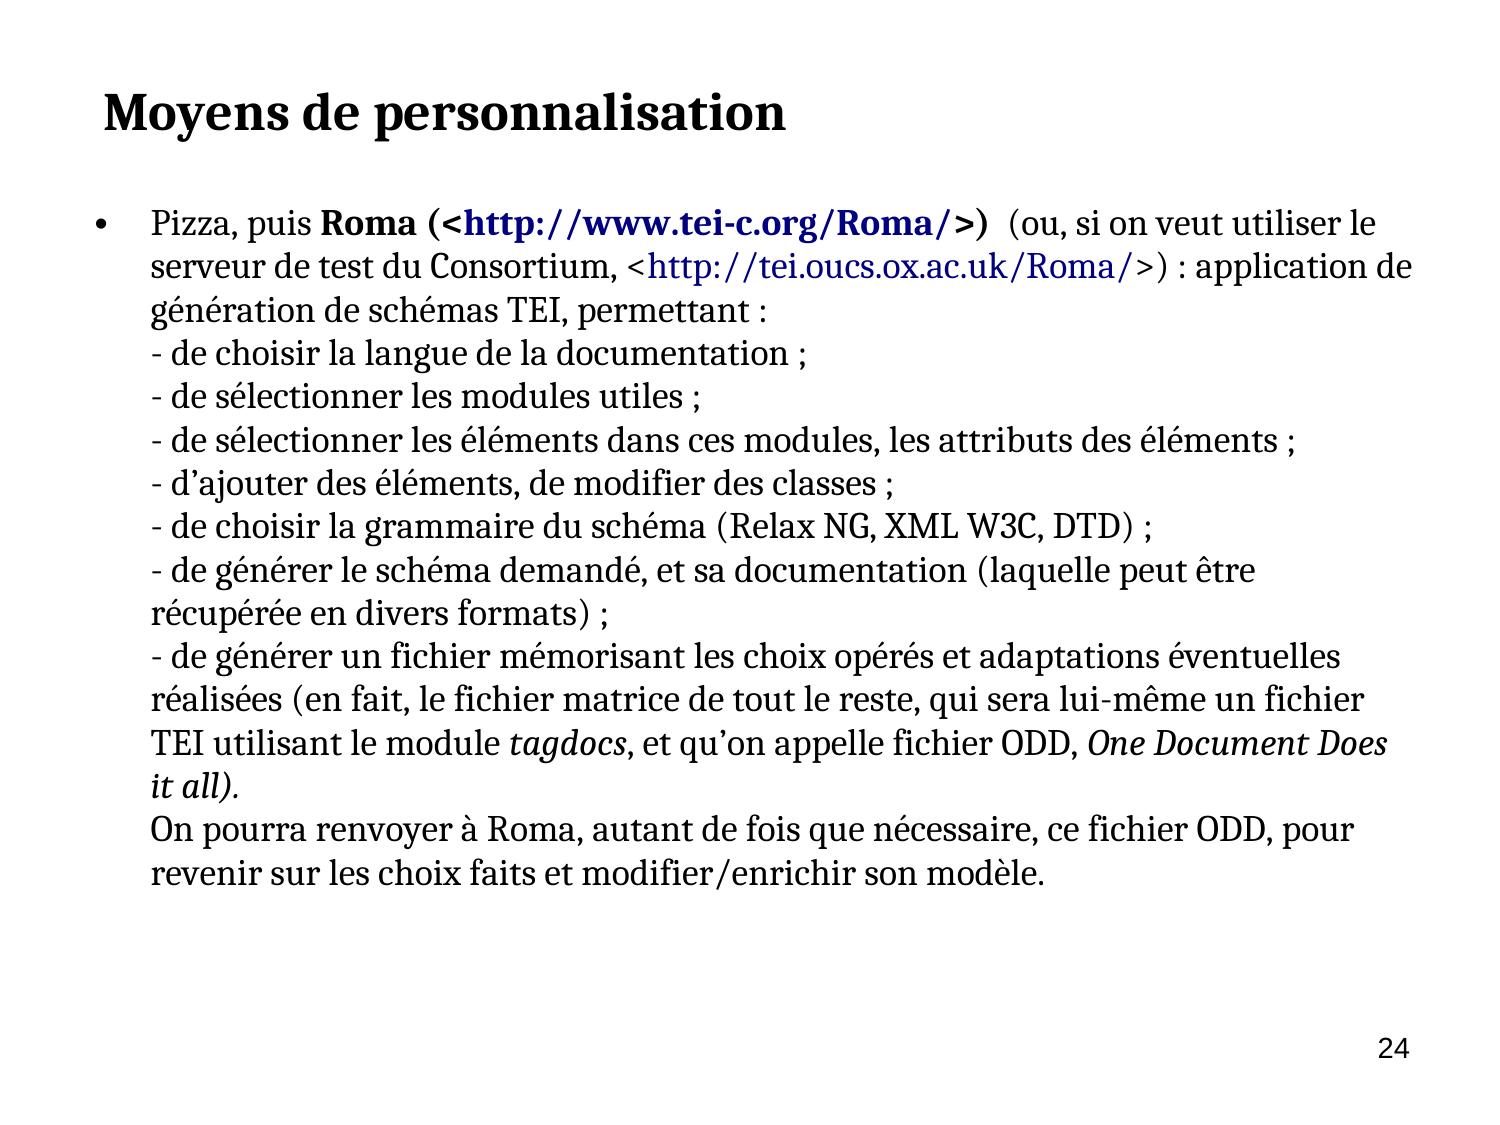

# Moyens de personnalisation
Pizza, puis Roma (<http://www.tei-c.org/Roma/>) (ou, si on veut utiliser le serveur de test du Consortium, <http://tei.oucs.ox.ac.uk/Roma/>) : application de génération de schémas TEI, permettant :
- de choisir la langue de la documentation ;
- de sélectionner les modules utiles ;
- de sélectionner les éléments dans ces modules, les attributs des éléments ;
- d’ajouter des éléments, de modifier des classes ;
- de choisir la grammaire du schéma (Relax NG, XML W3C, DTD) ;
- de générer le schéma demandé, et sa documentation (laquelle peut être récupérée en divers formats) ;
- de générer un fichier mémorisant les choix opérés et adaptations éventuelles réalisées (en fait, le fichier matrice de tout le reste, qui sera lui-même un fichier TEI utilisant le module tagdocs, et qu’on appelle fichier ODD, One Document Does it all).
On pourra renvoyer à Roma, autant de fois que nécessaire, ce fichier ODD, pour revenir sur les choix faits et modifier/enrichir son modèle.